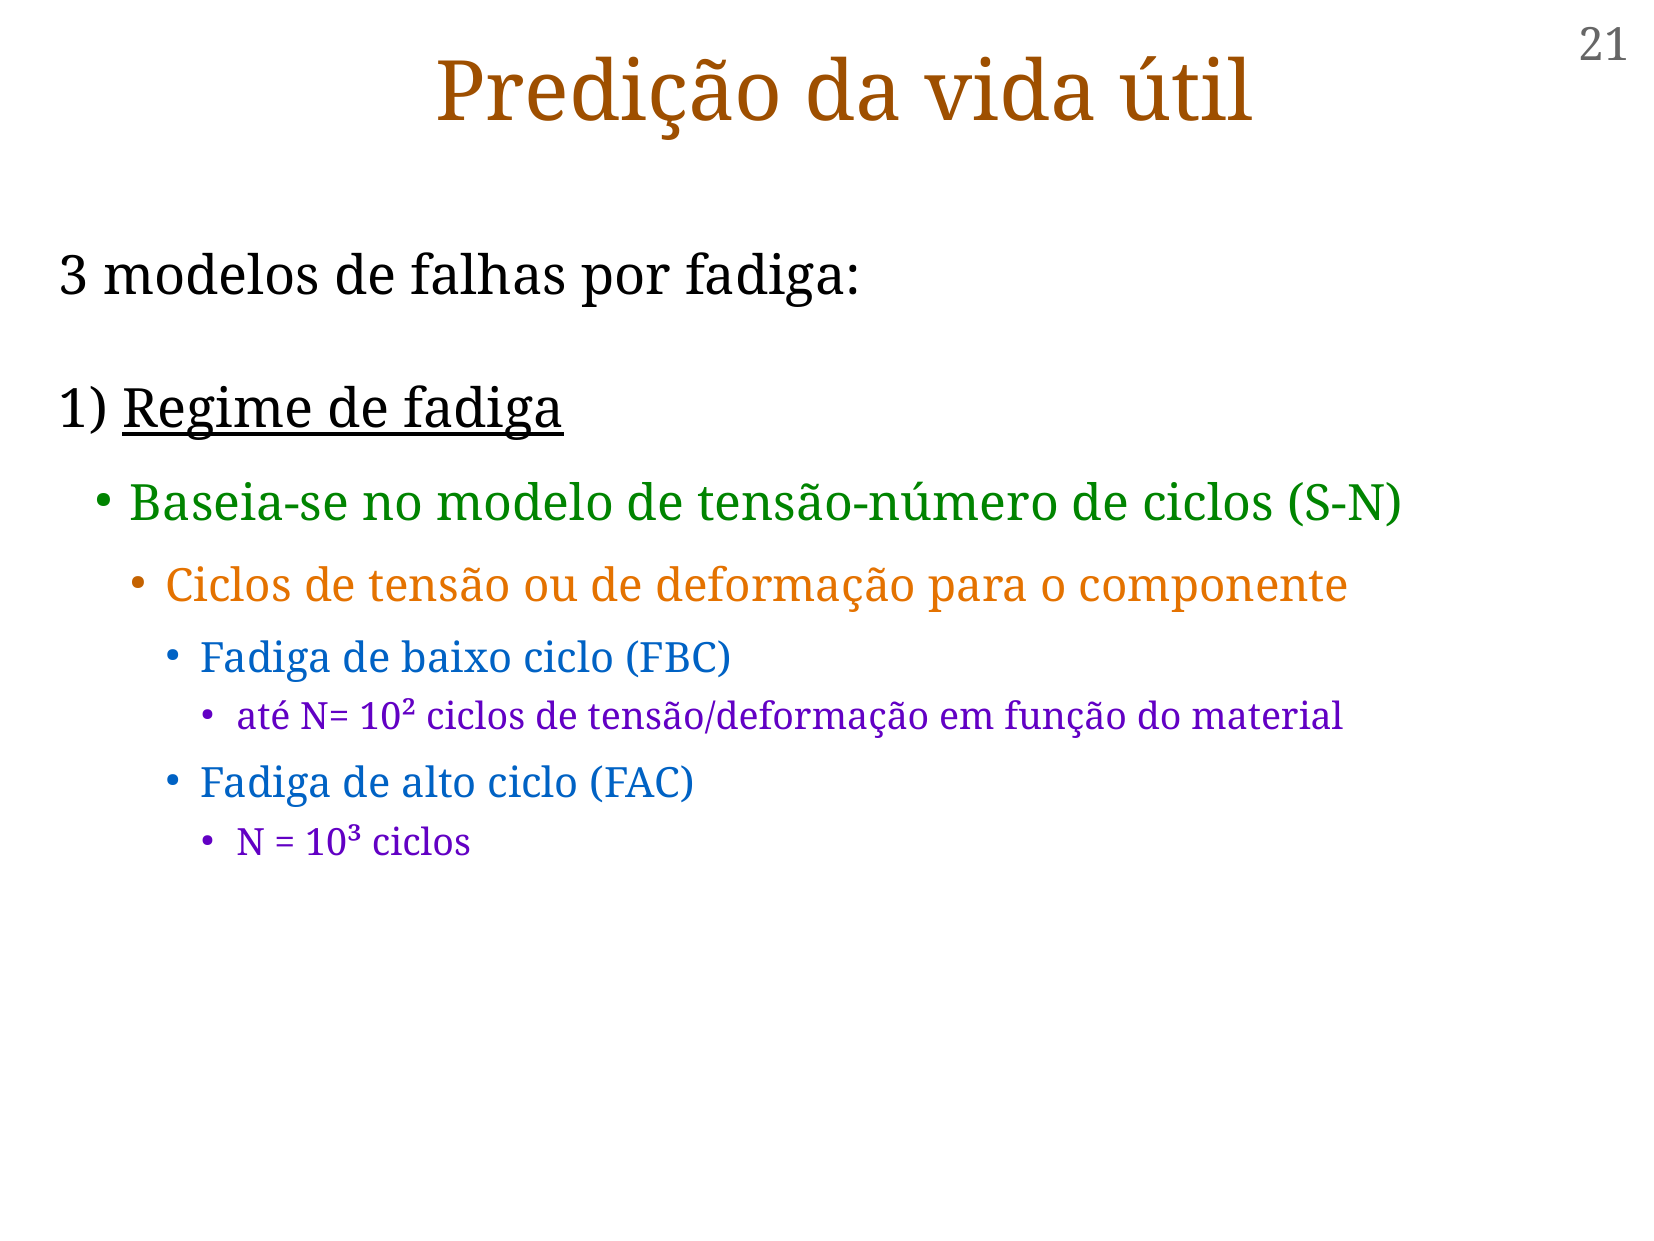

21
# Predição da vida útil
3 modelos de falhas por fadiga:
1) Regime de fadiga
Baseia-se no modelo de tensão-número de ciclos (S-N)
Ciclos de tensão ou de deformação para o componente
Fadiga de baixo ciclo (FBC)
até N= 10² ciclos de tensão/deformação em função do material
Fadiga de alto ciclo (FAC)
N = 10³ ciclos